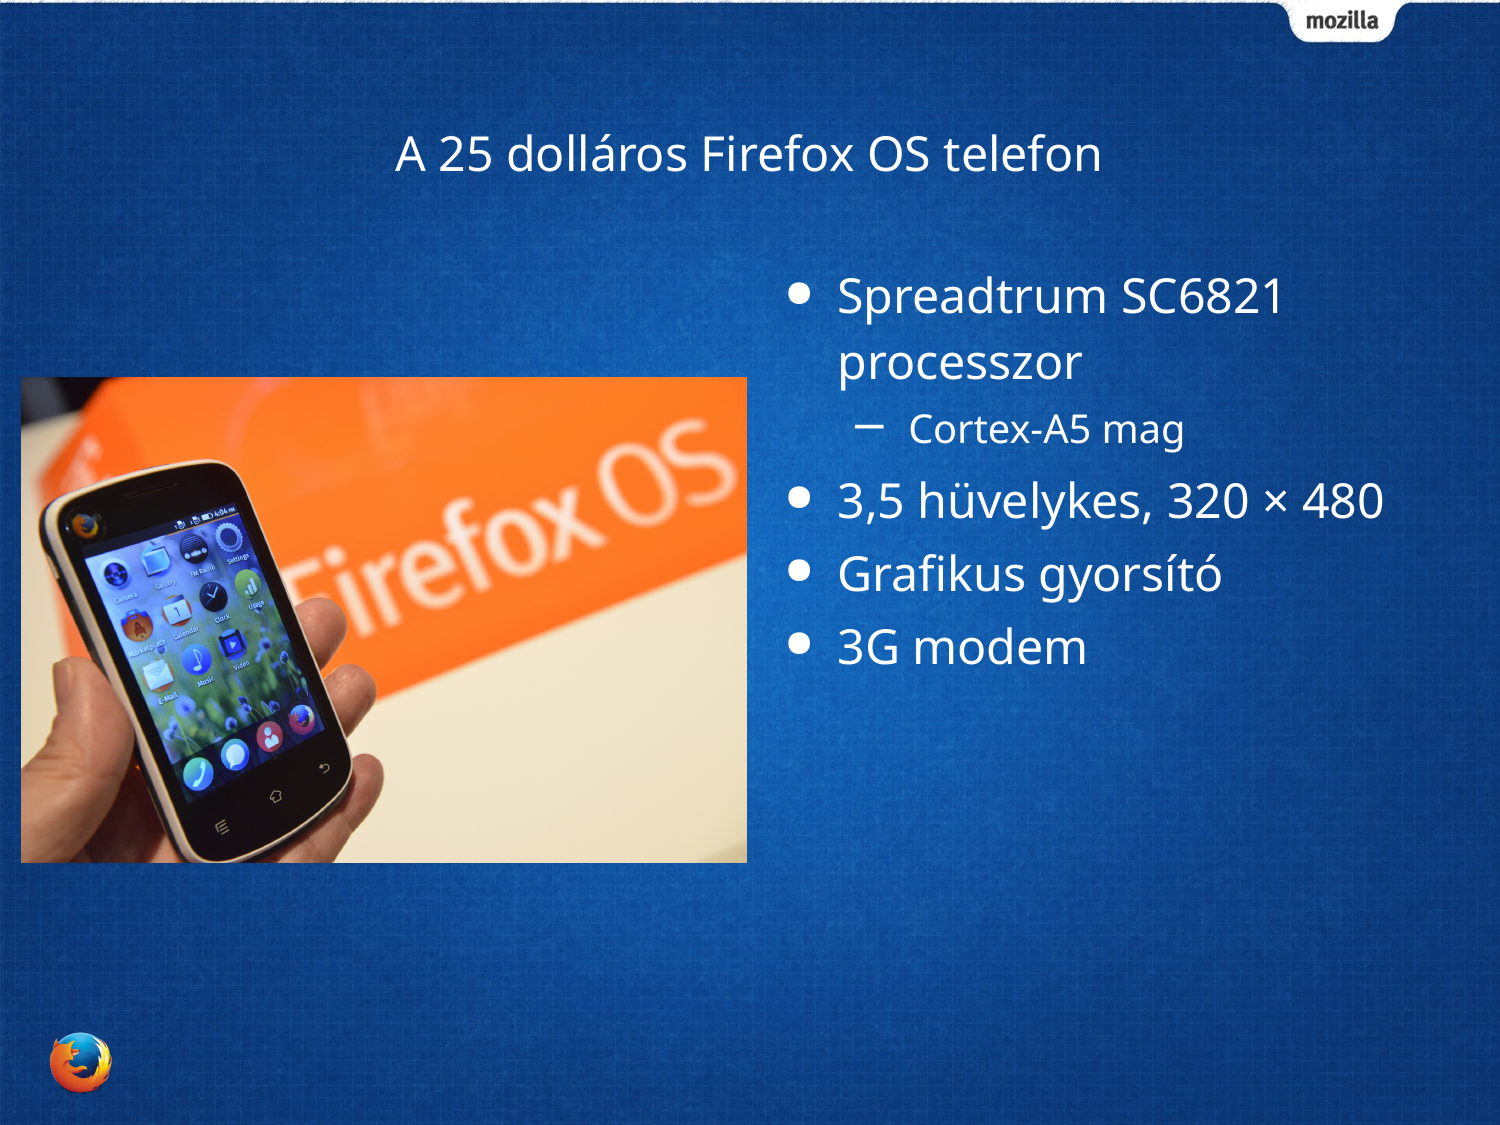

# A 25 dolláros Firefox OS telefon
Spreadtrum SC6821 processzor
Cortex-A5 mag
3,5 hüvelykes, 320 × 480
Grafikus gyorsító
3G modem